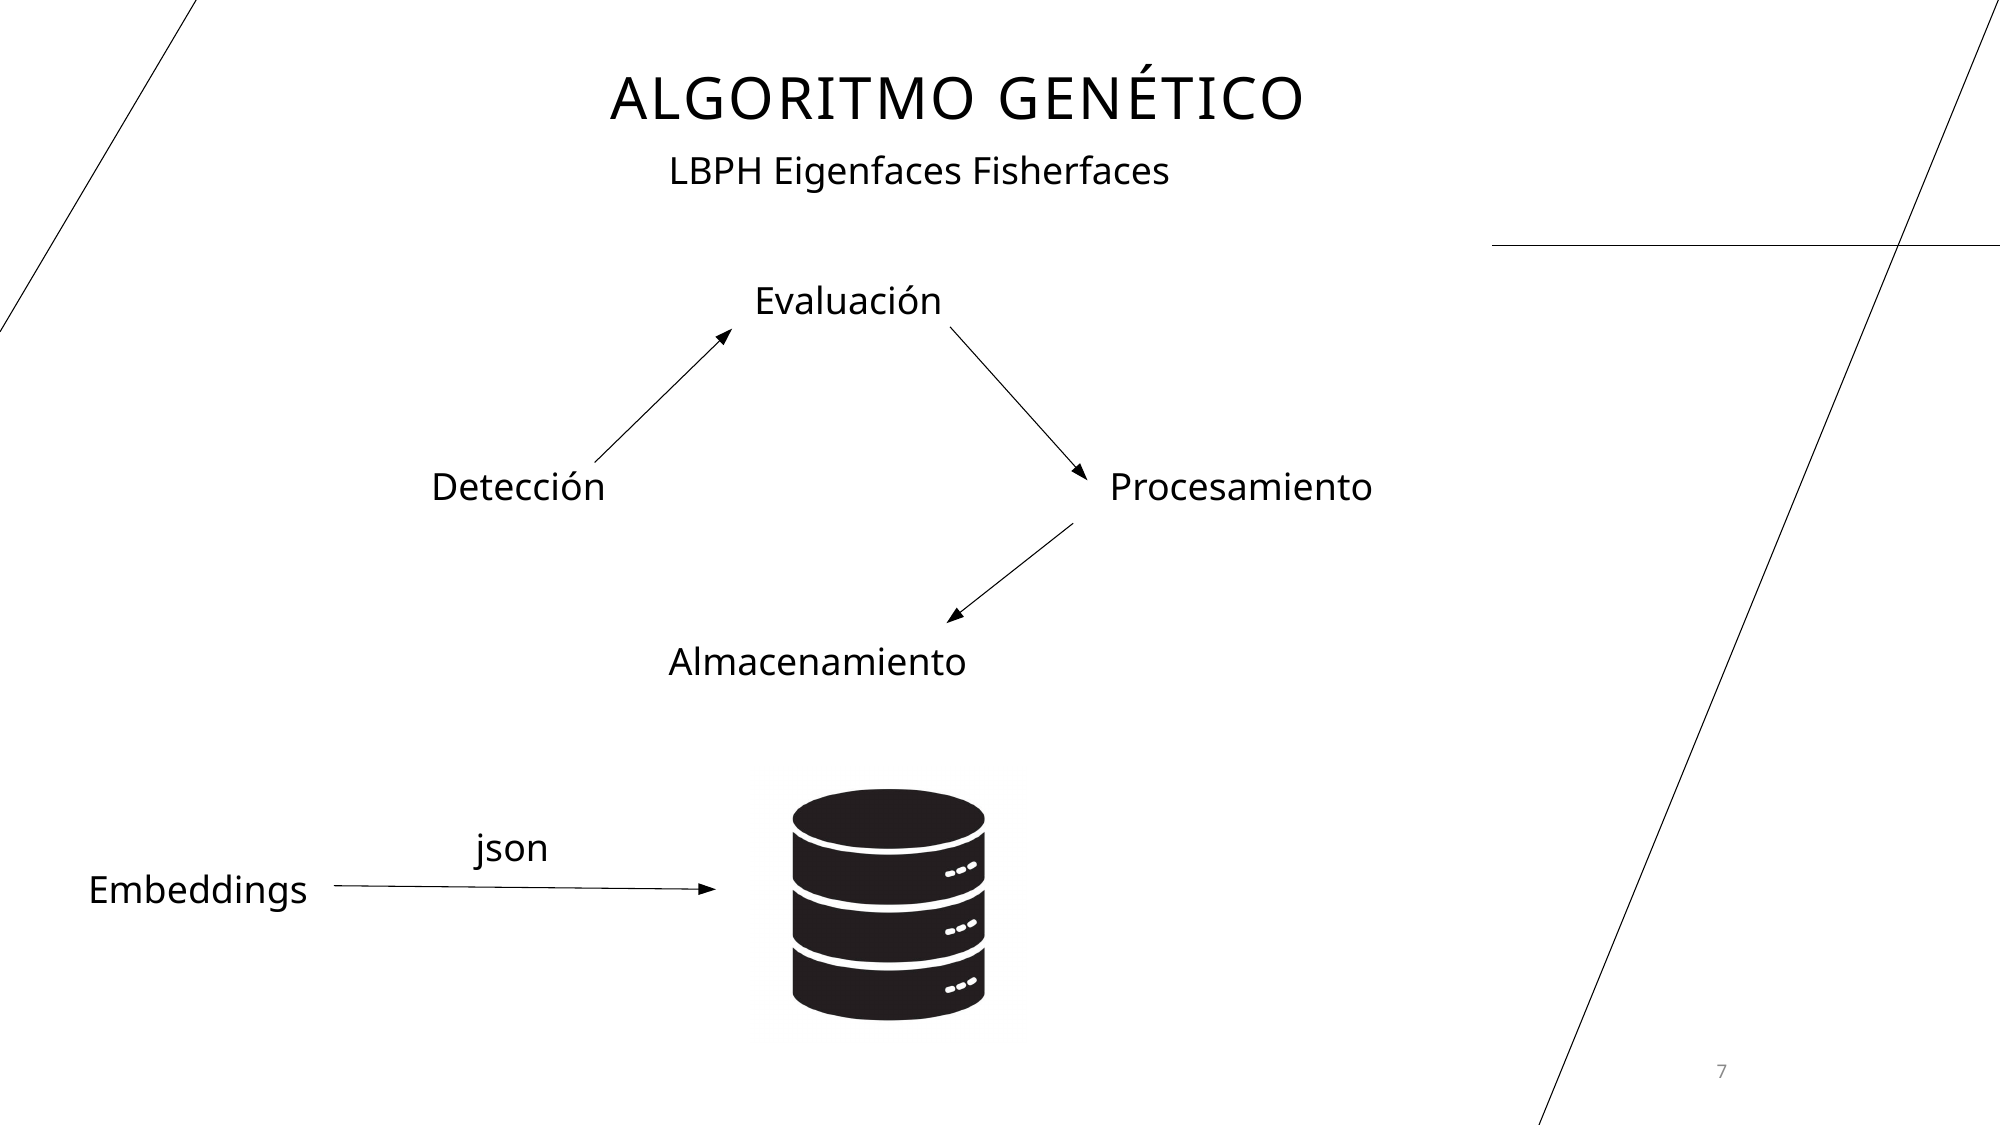

# Algoritmo genético
LBPH Eigenfaces Fisherfaces
Evaluación
Detección
Procesamiento
Almacenamiento
json
Embeddings